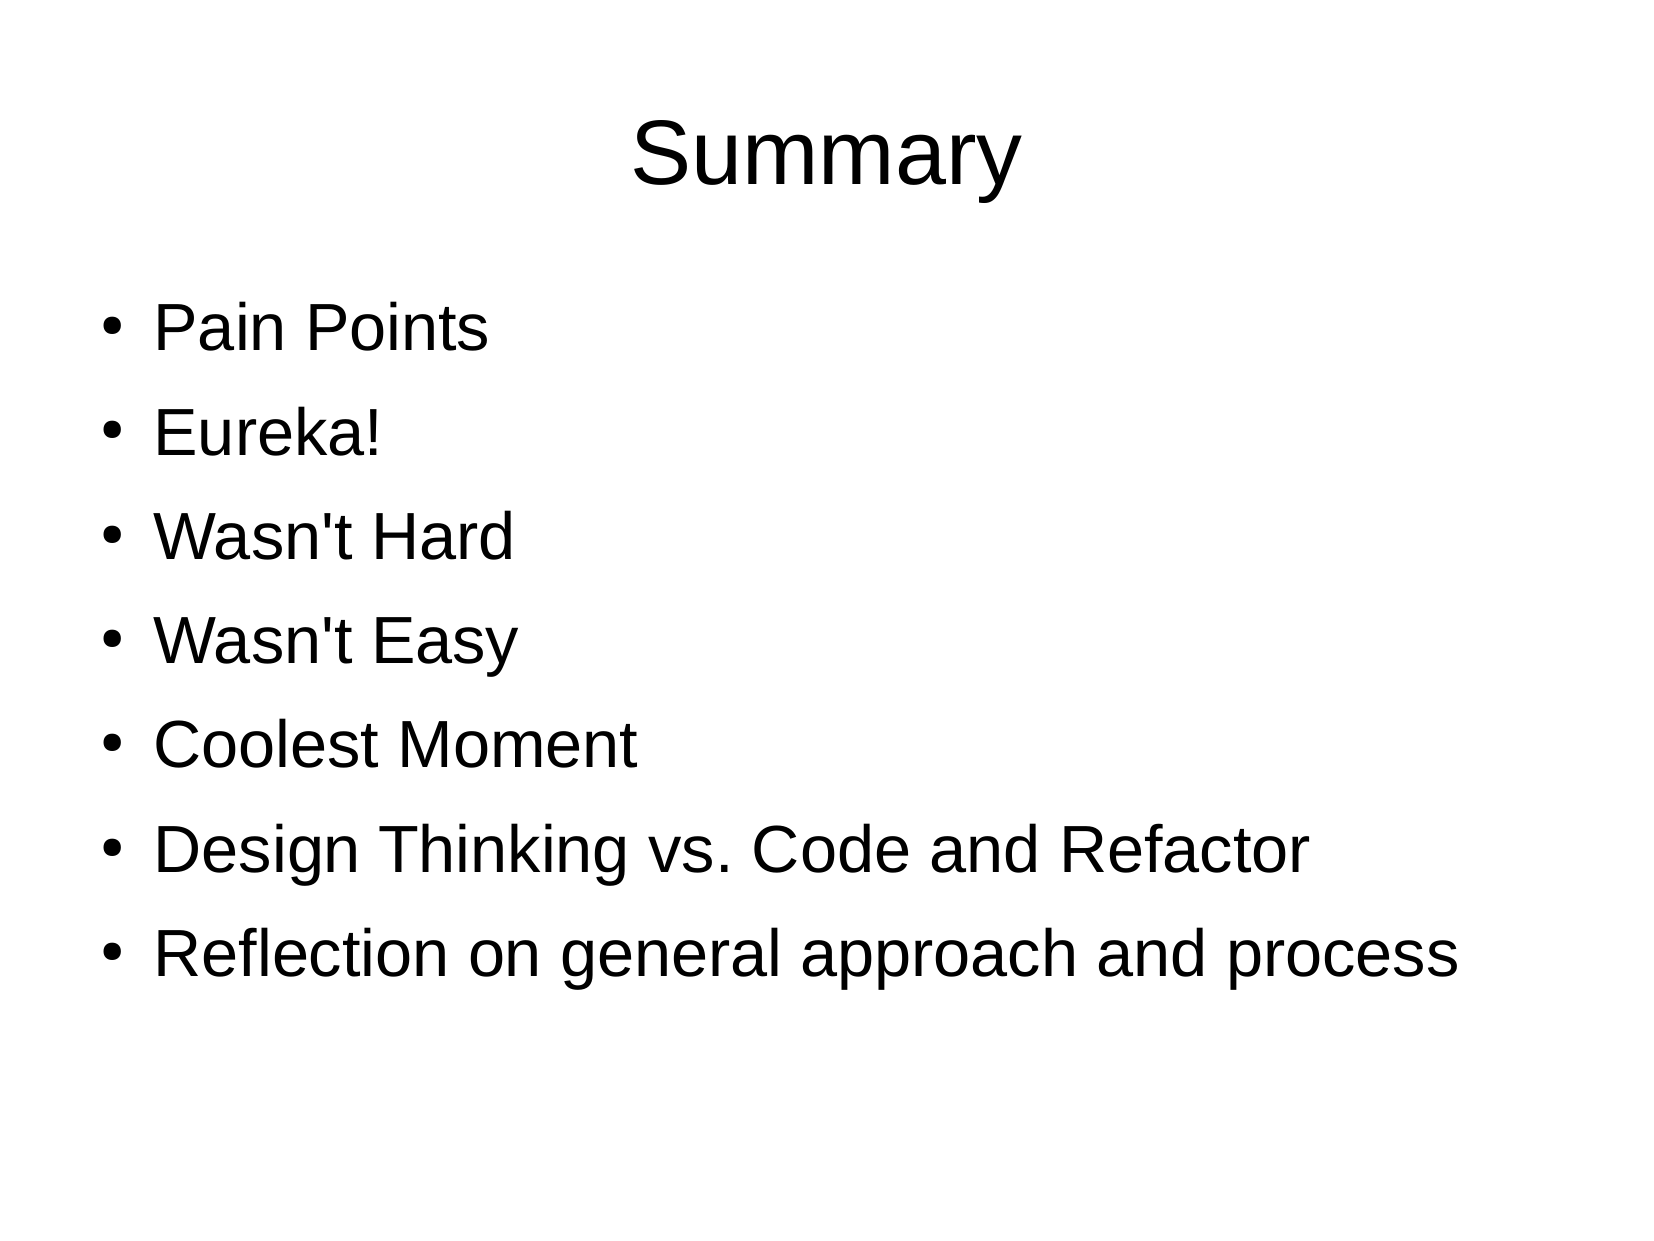

# Summary
Pain Points
Eureka!
Wasn't Hard
Wasn't Easy
Coolest Moment
Design Thinking vs. Code and Refactor
Reflection on general approach and process